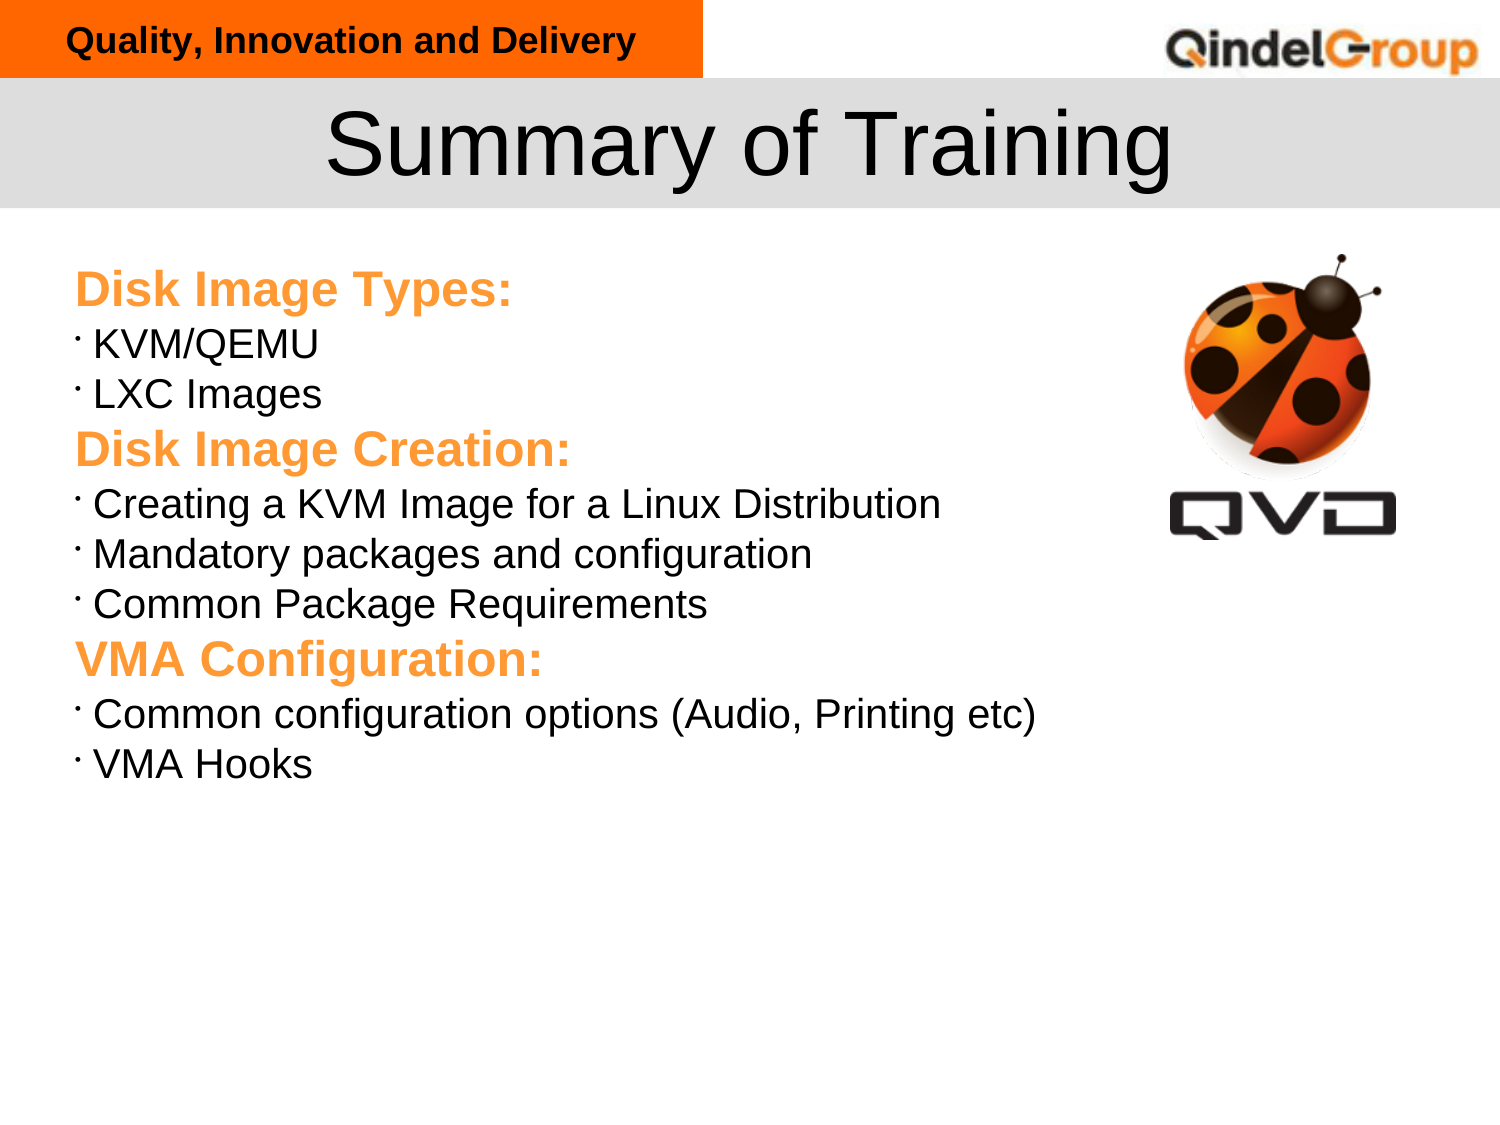

# Summary of Training
Disk Image Types:
 KVM/QEMU
 LXC Images
Disk Image Creation:
 Creating a KVM Image for a Linux Distribution
 Mandatory packages and configuration
 Common Package Requirements
VMA Configuration:
 Common configuration options (Audio, Printing etc)
 VMA Hooks